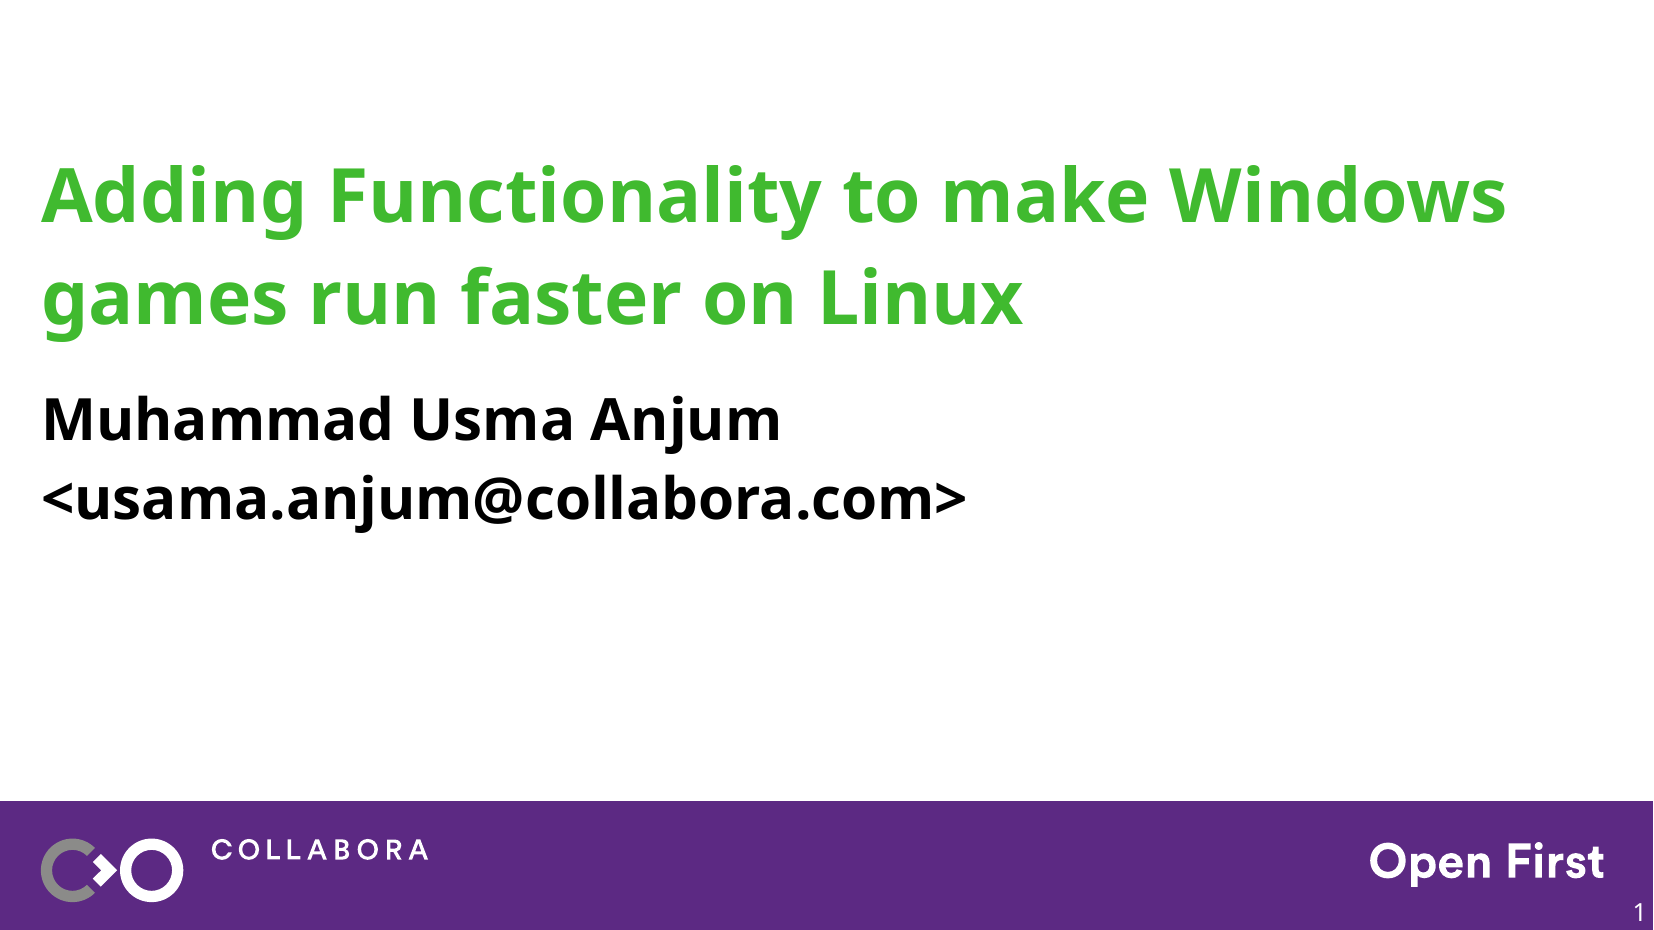

# Adding Functionality to make Windows games run faster on Linux
Muhammad Usma Anjum <usama.anjum@collabora.com>